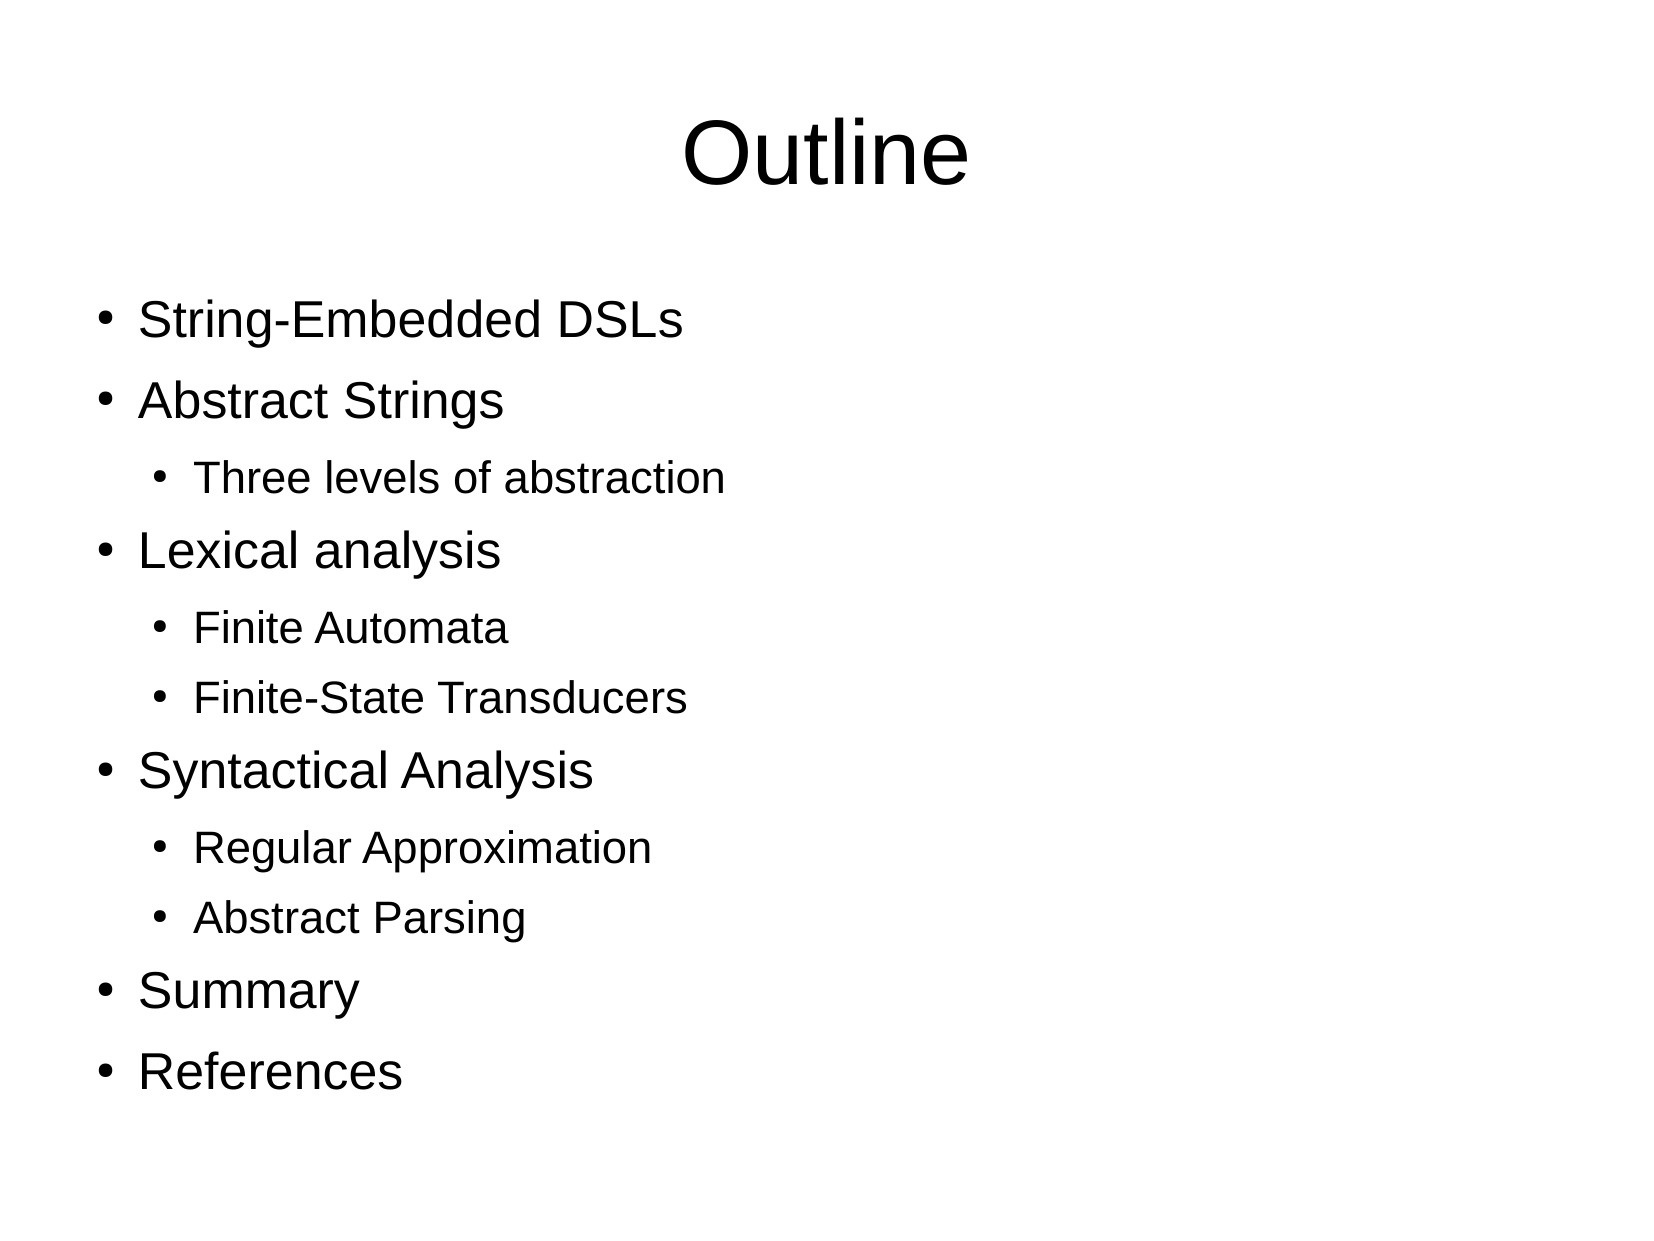

# Outline
String-Embedded DSLs
Abstract Strings
Three levels of abstraction
Lexical analysis
Finite Automata
Finite-State Transducers
Syntactical Analysis
Regular Approximation
Abstract Parsing
Summary
References